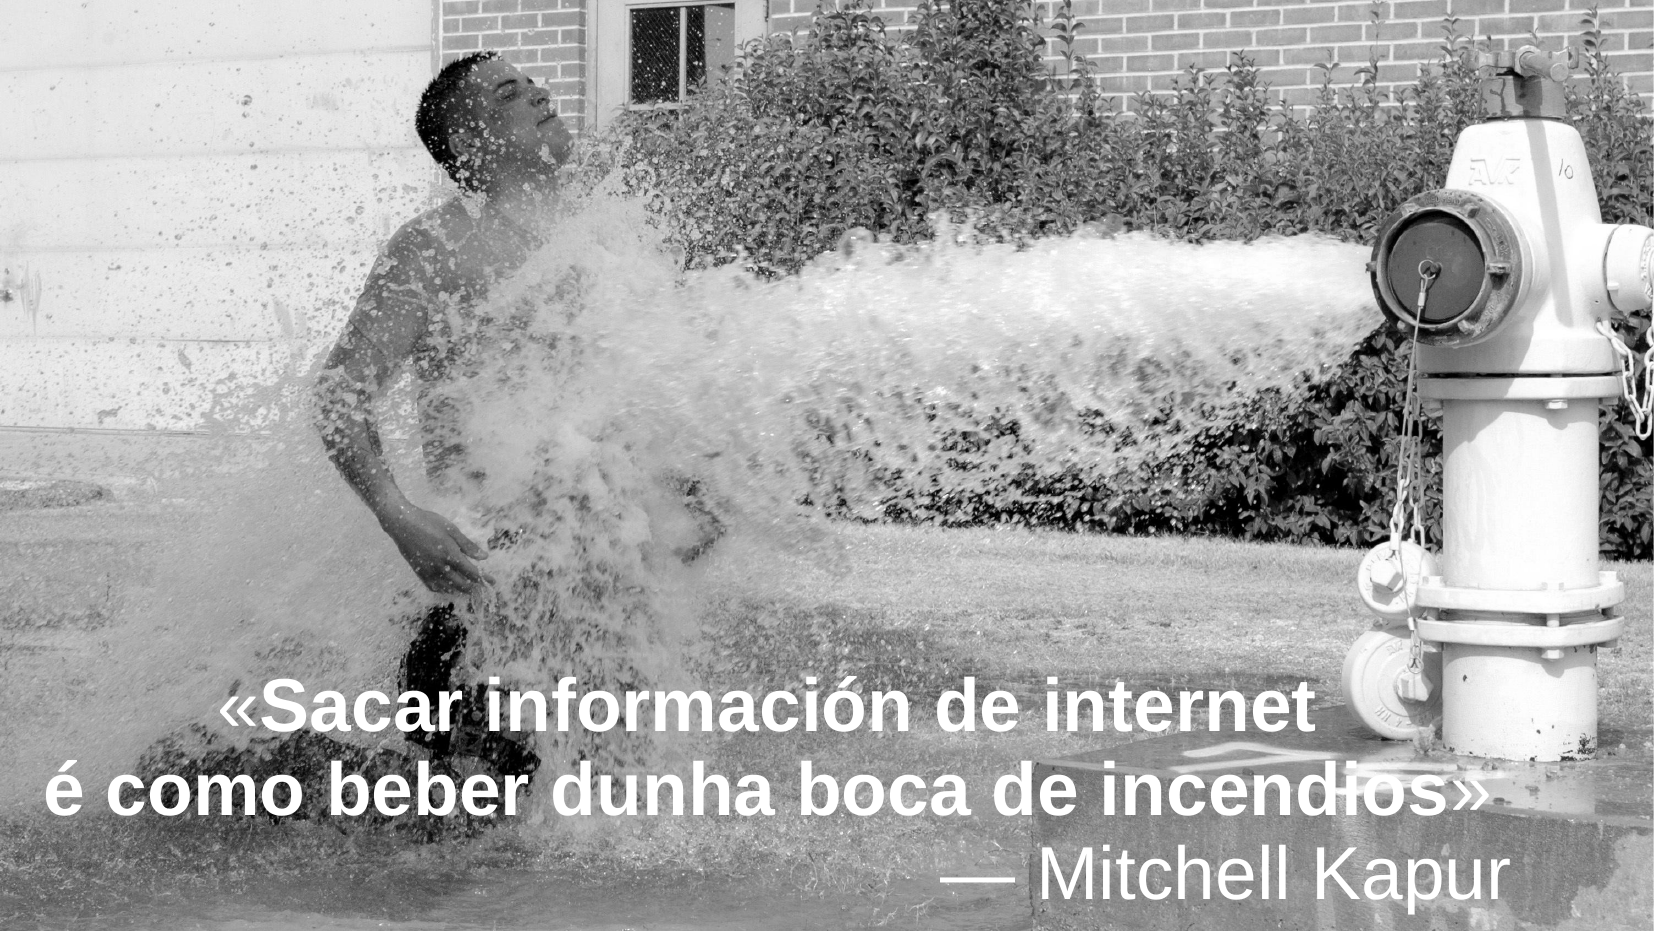

# «Sacar información de internet
é como beber dunha boca de incendios»
— Mitchell Kapur